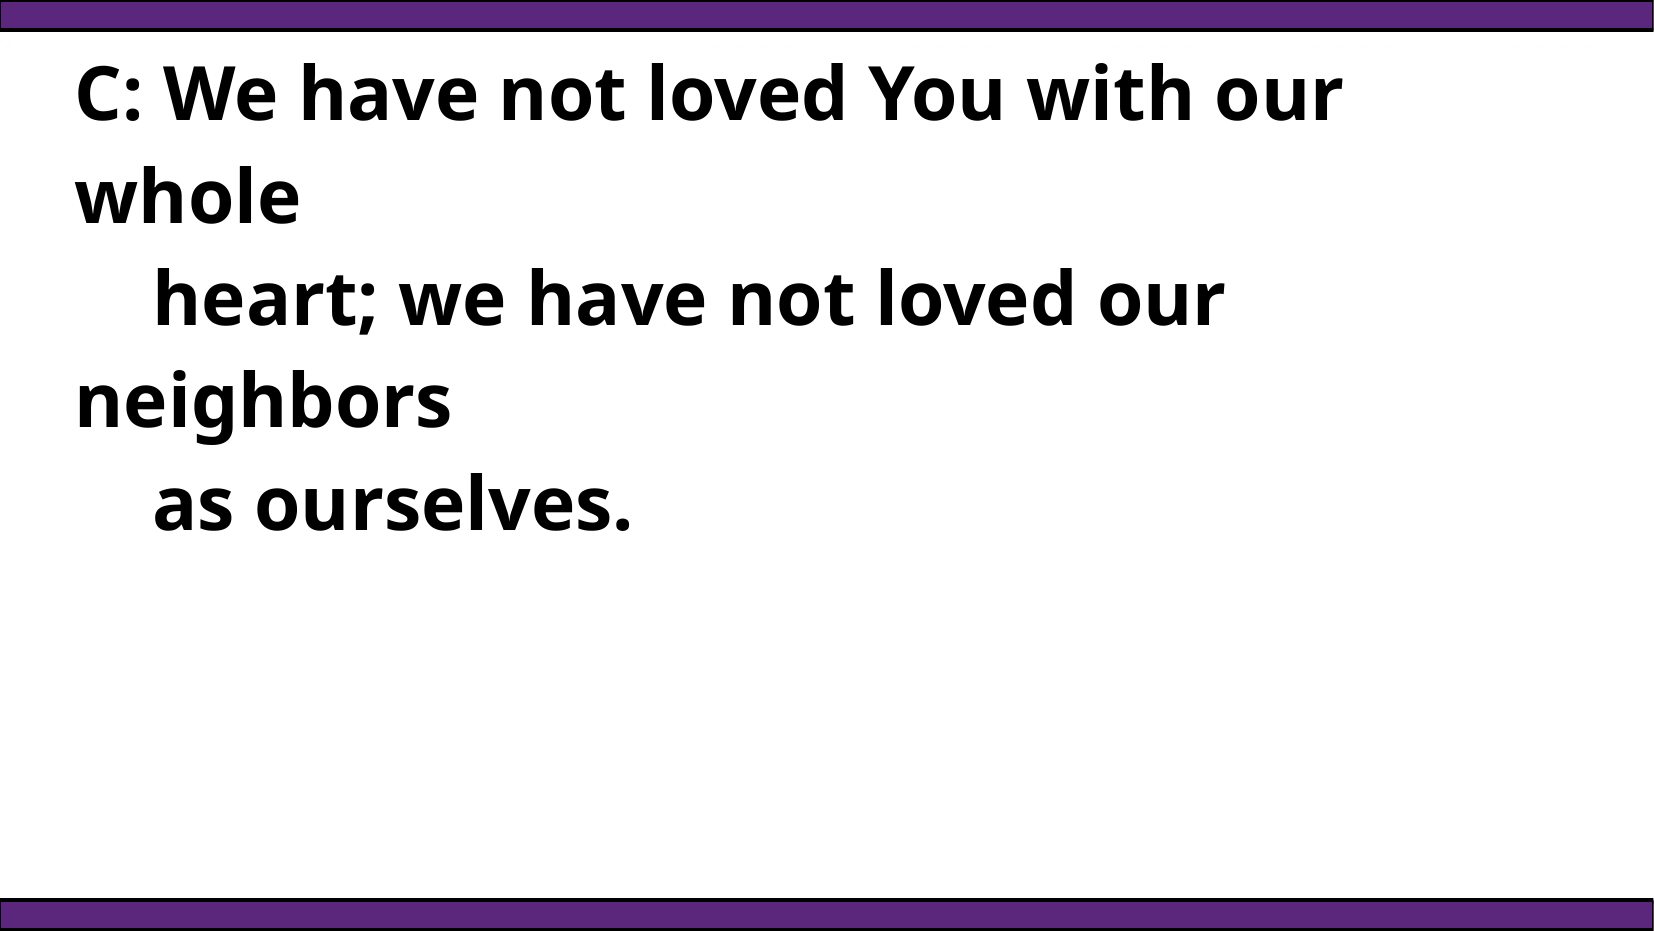

C: We have not loved You with our whole
 heart; we have not loved our neighbors
 as ourselves.